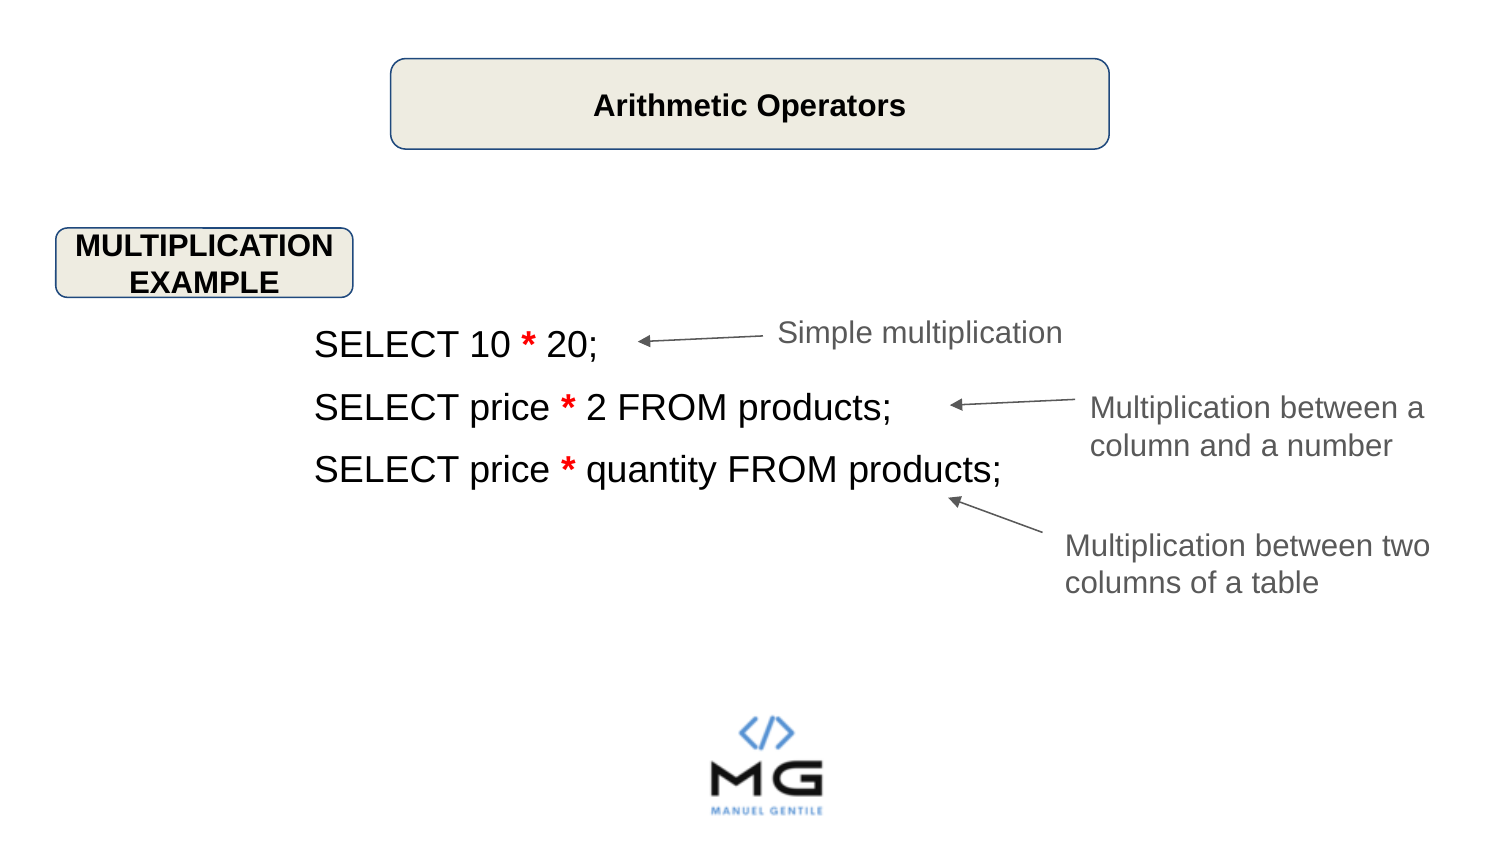

Arithmetic Operators
MULTIPLICATION EXAMPLE
Simple multiplication
SELECT 10 * 20;
SELECT price * 2 FROM products;
Multiplication between a column and a number
SELECT price * quantity FROM products;
Multiplication between two columns of a table